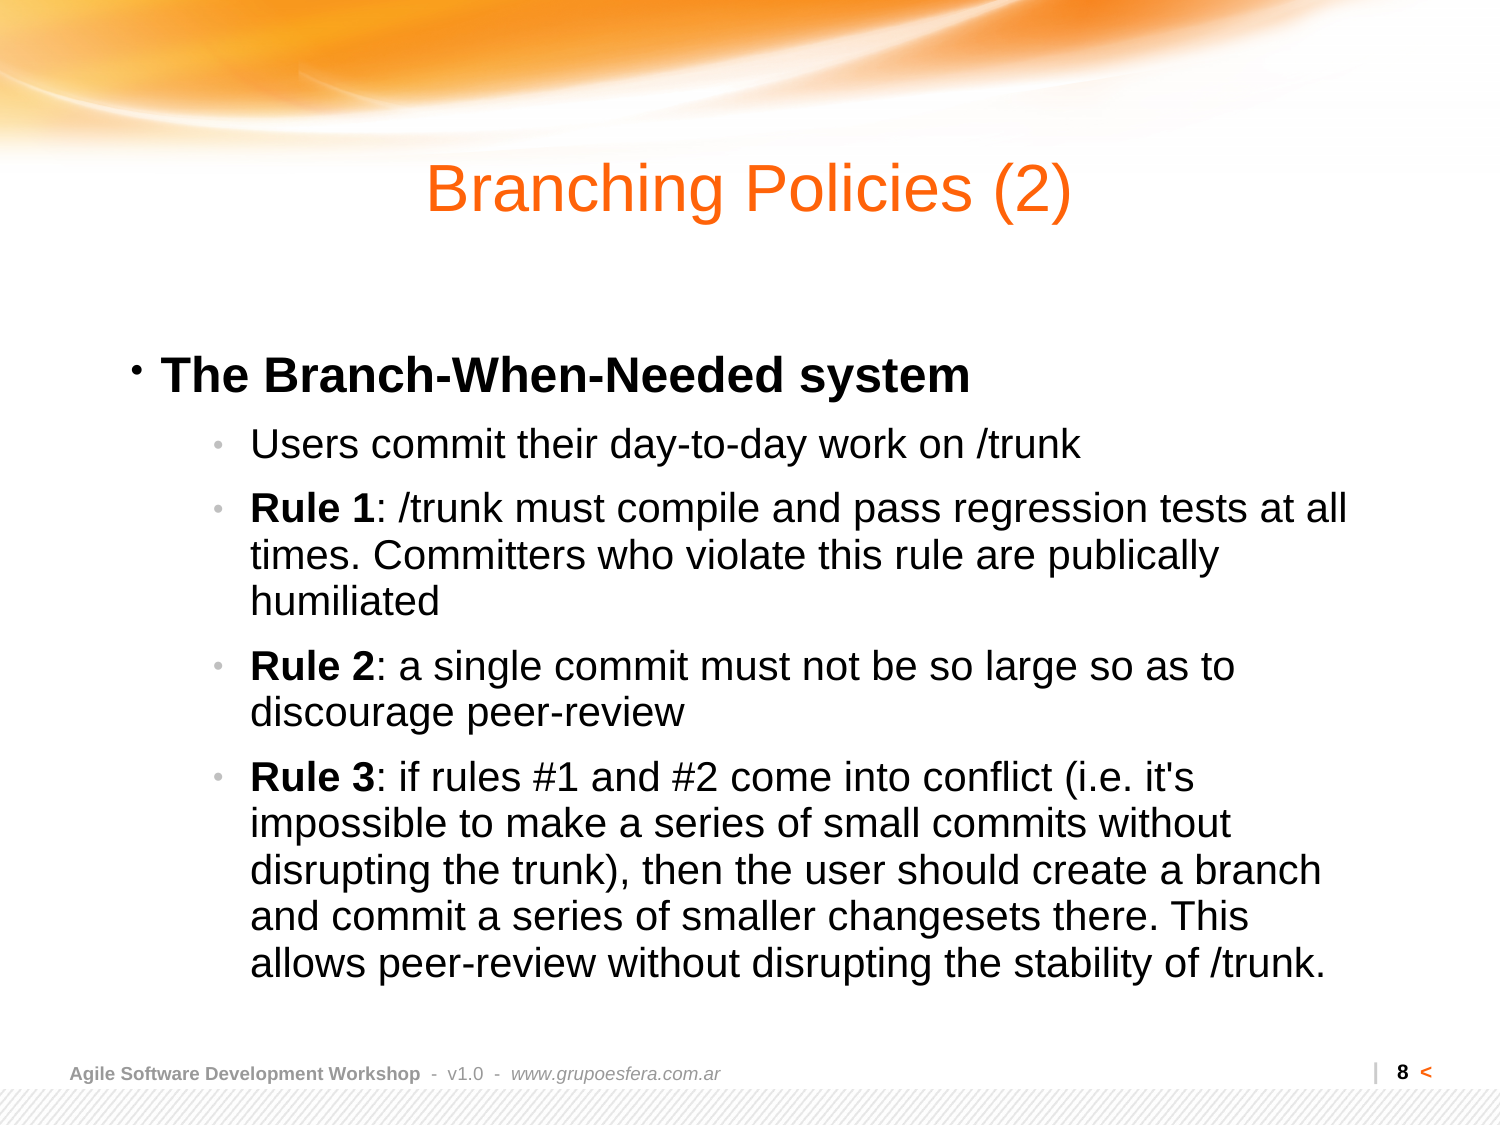

# Branching Policies (2)
The Branch-When-Needed system
Users commit their day-to-day work on /trunk
Rule 1: /trunk must compile and pass regression tests at all times. Committers who violate this rule are publically humiliated
Rule 2: a single commit must not be so large so as to discourage peer-review
Rule 3: if rules #1 and #2 come into conflict (i.e. it's impossible to make a series of small commits without disrupting the trunk), then the user should create a branch and commit a series of smaller changesets there. This allows peer-review without disrupting the stability of /trunk.